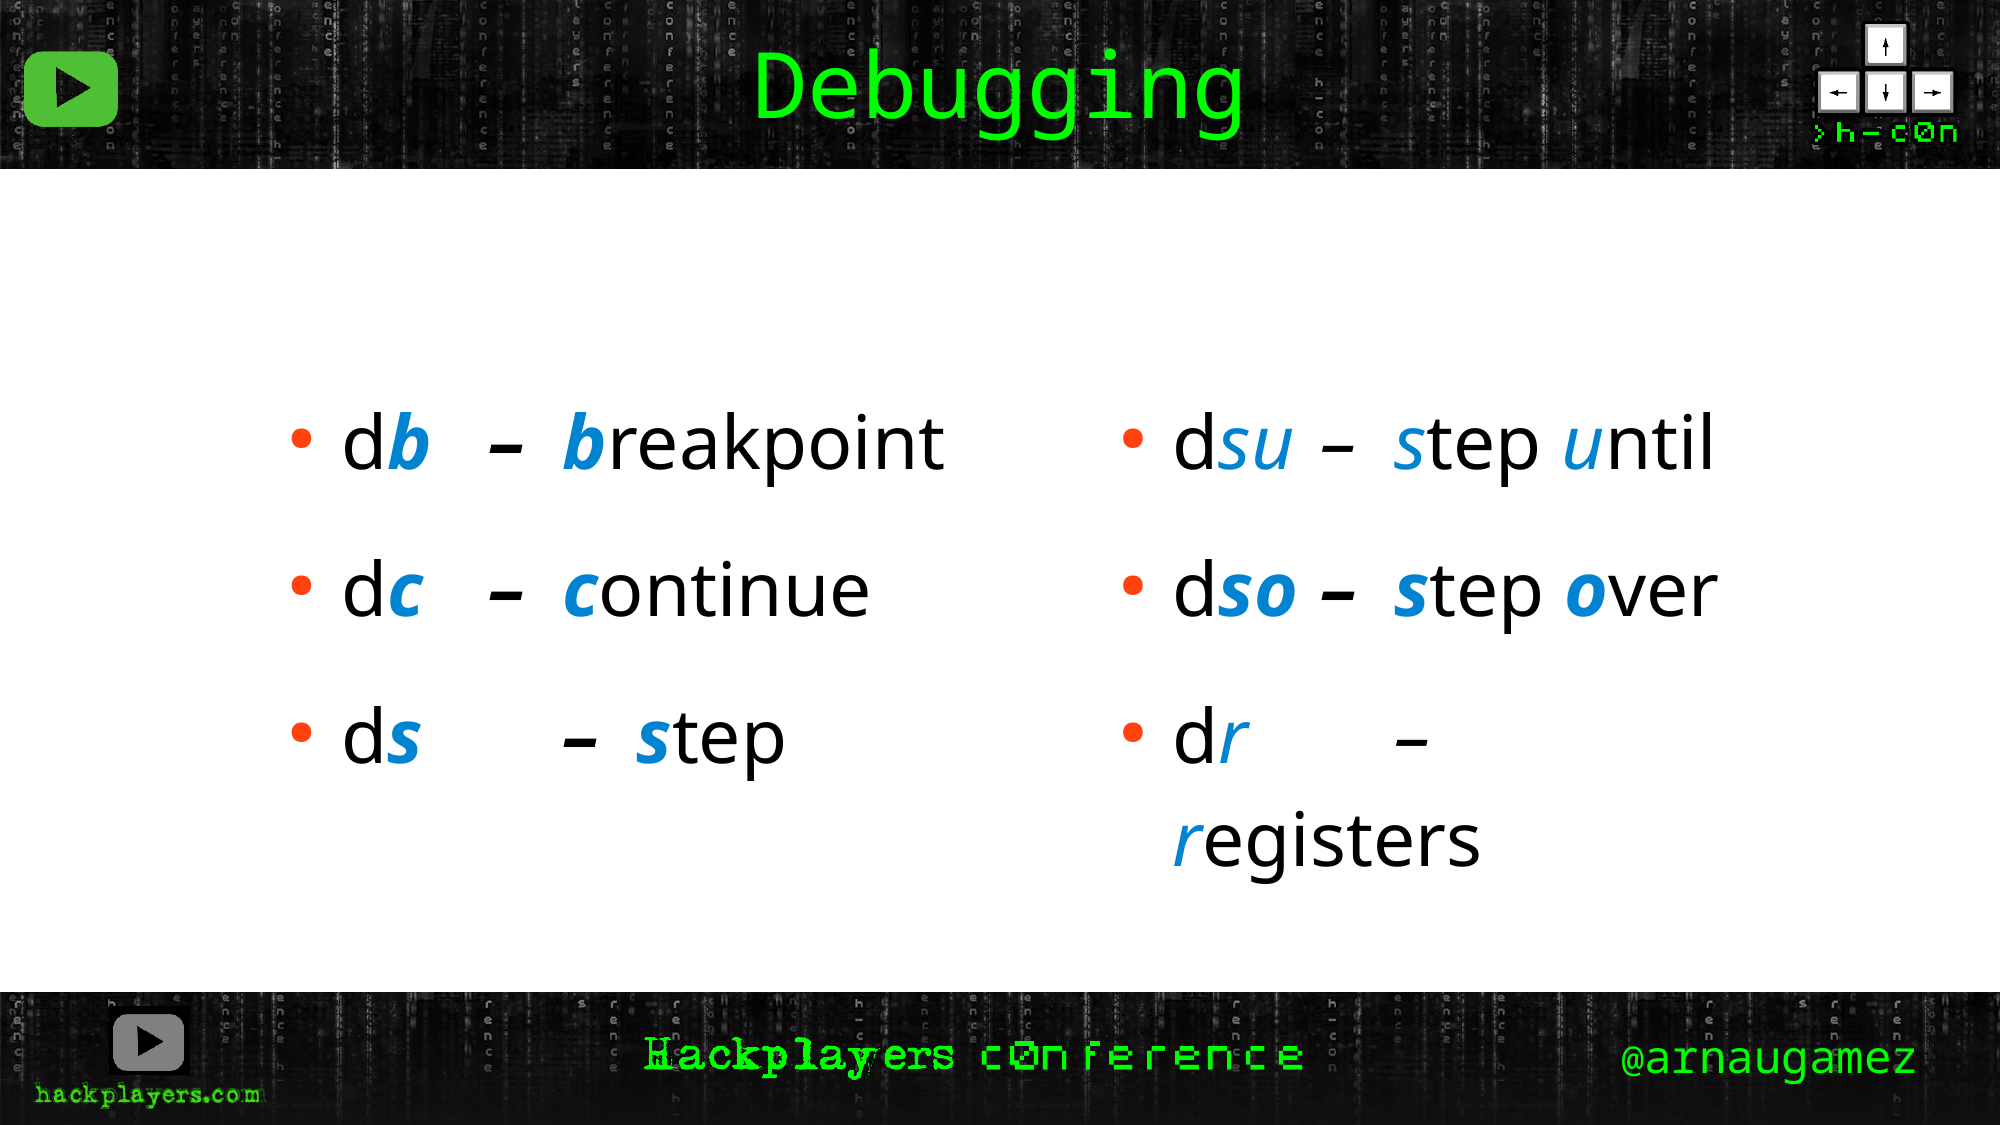

# Debugging
db	–	breakpoint
dc	–	continue
ds		–	step
dsu	–	step until
dso	–	step over
dr		–	registers